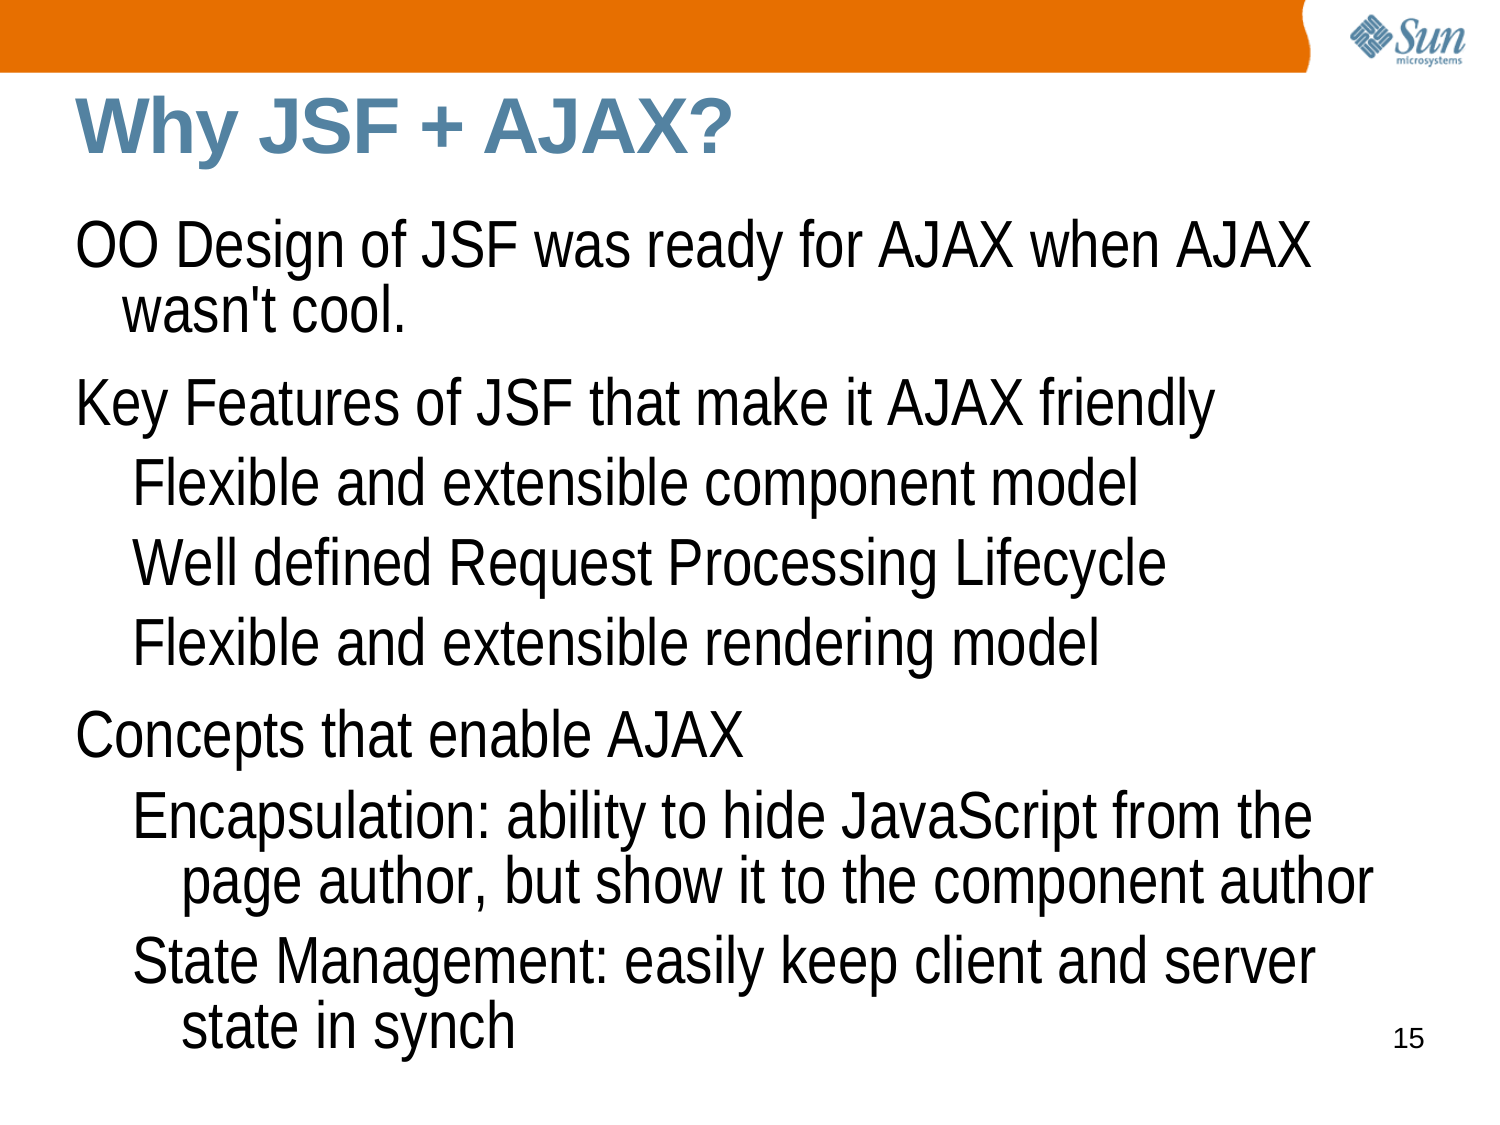

# Why JSF + AJAX?
OO Design of JSF was ready for AJAX when AJAX wasn't cool.
Key Features of JSF that make it AJAX friendly
Flexible and extensible component model
Well defined Request Processing Lifecycle
Flexible and extensible rendering model
Concepts that enable AJAX
Encapsulation: ability to hide JavaScript from the page author, but show it to the component author
State Management: easily keep client and server state in synch
15